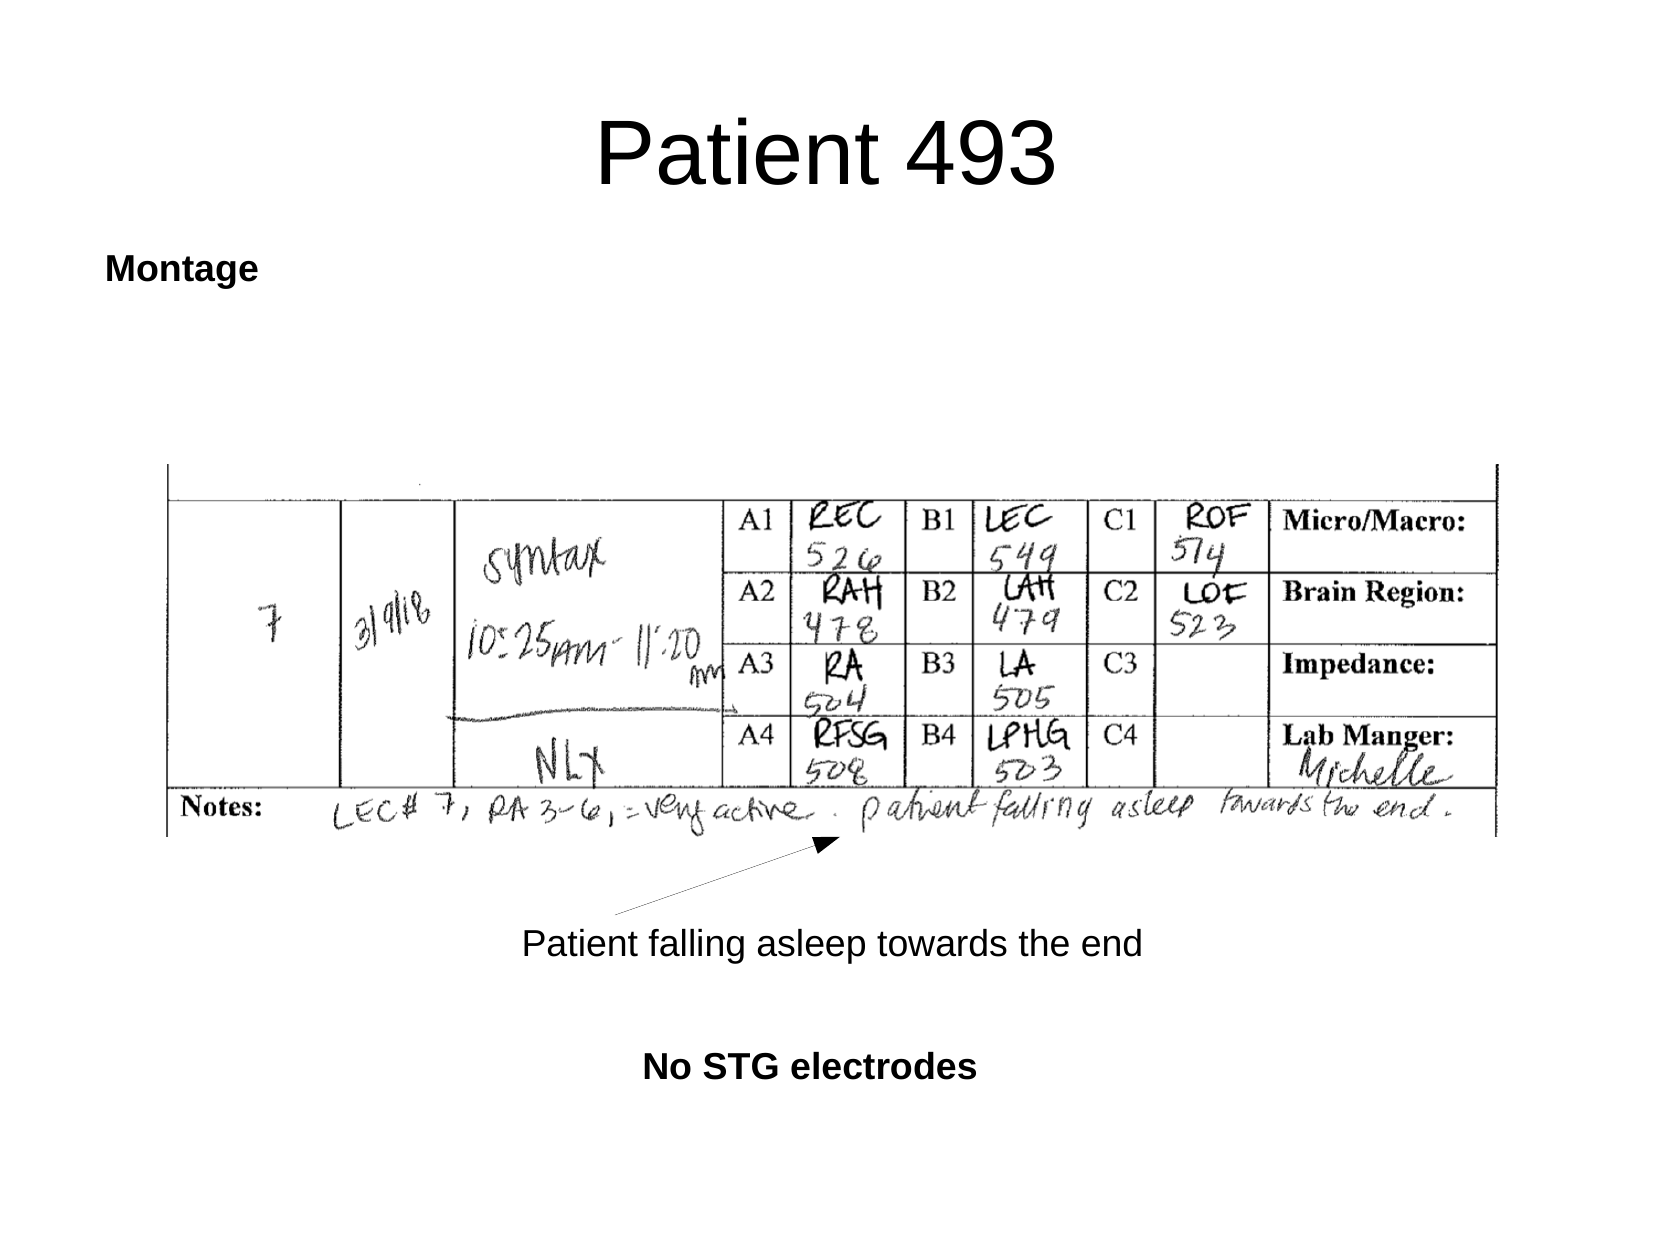

# Patient 493
Montage
Patient falling asleep towards the end
No STG electrodes